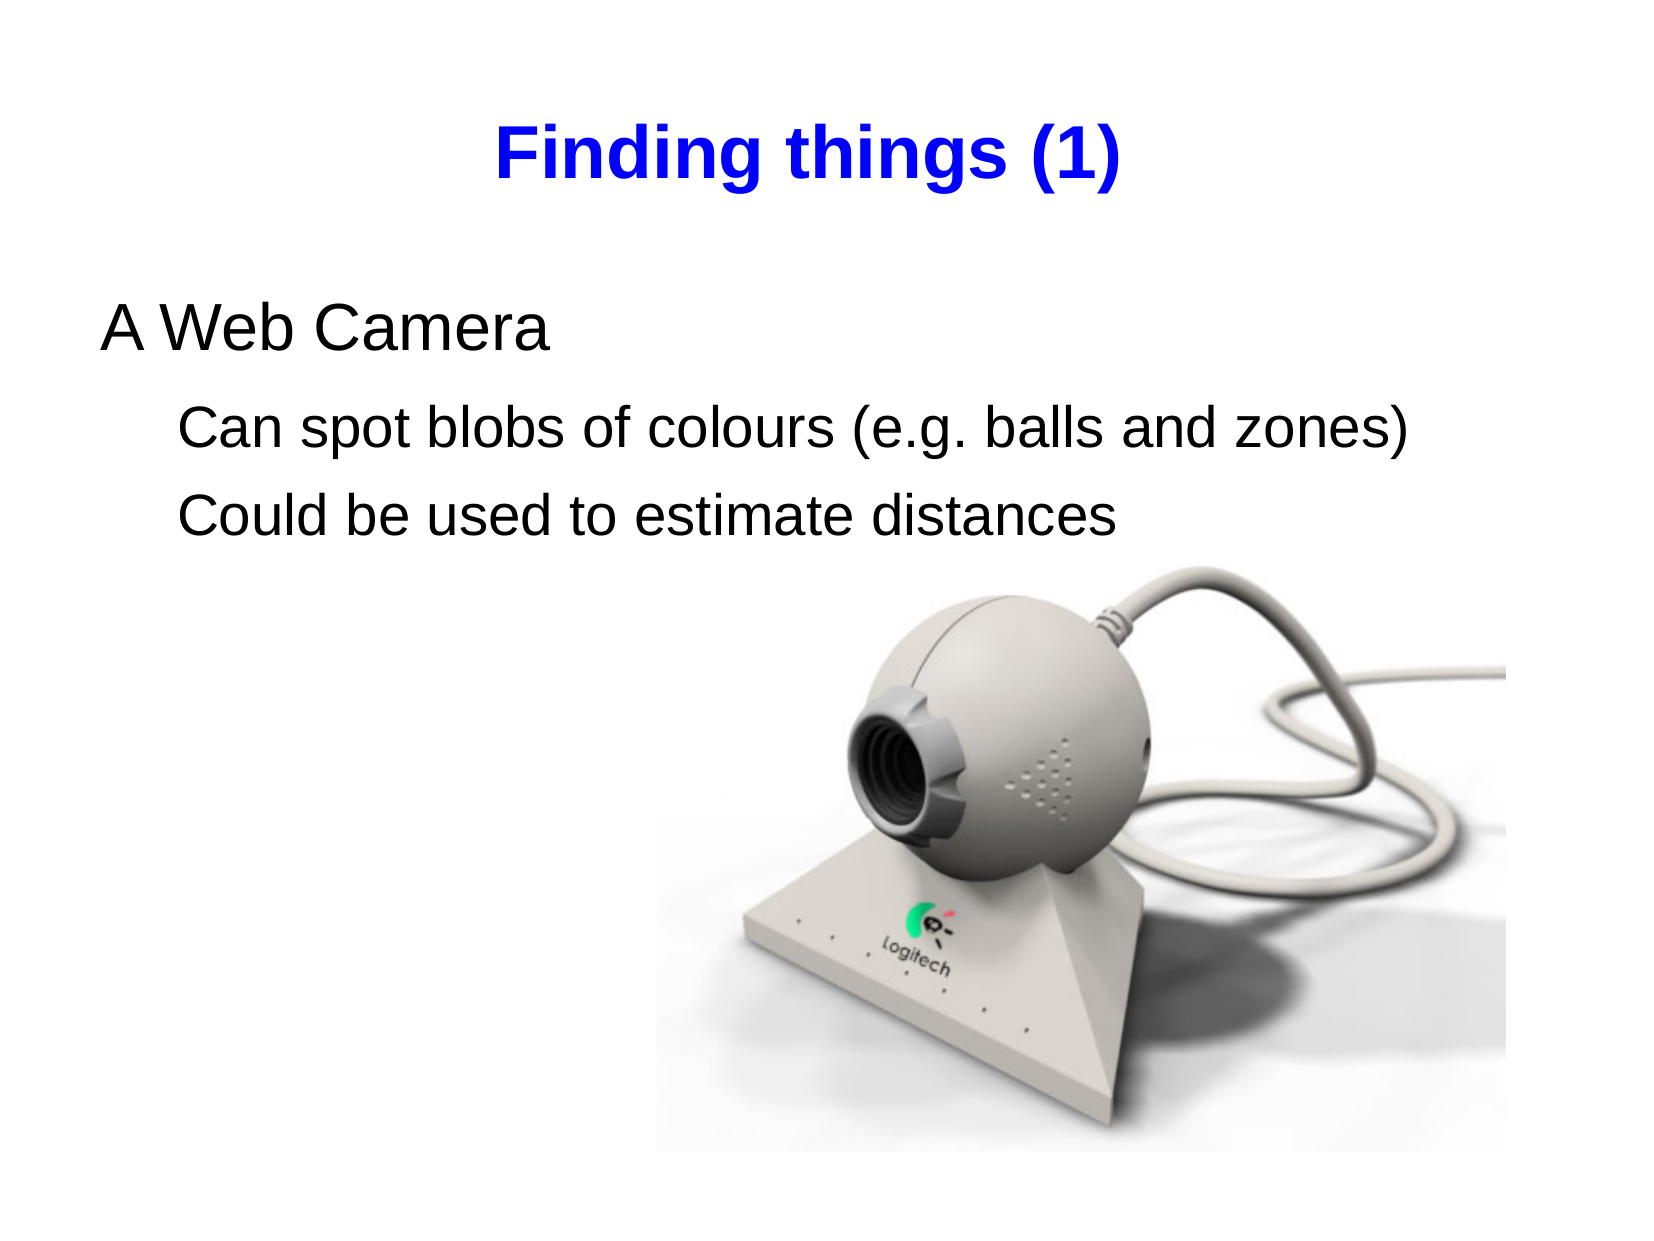

# Finding things (1)
A Web Camera
Can spot blobs of colours (e.g. balls and zones)
Could be used to estimate distances